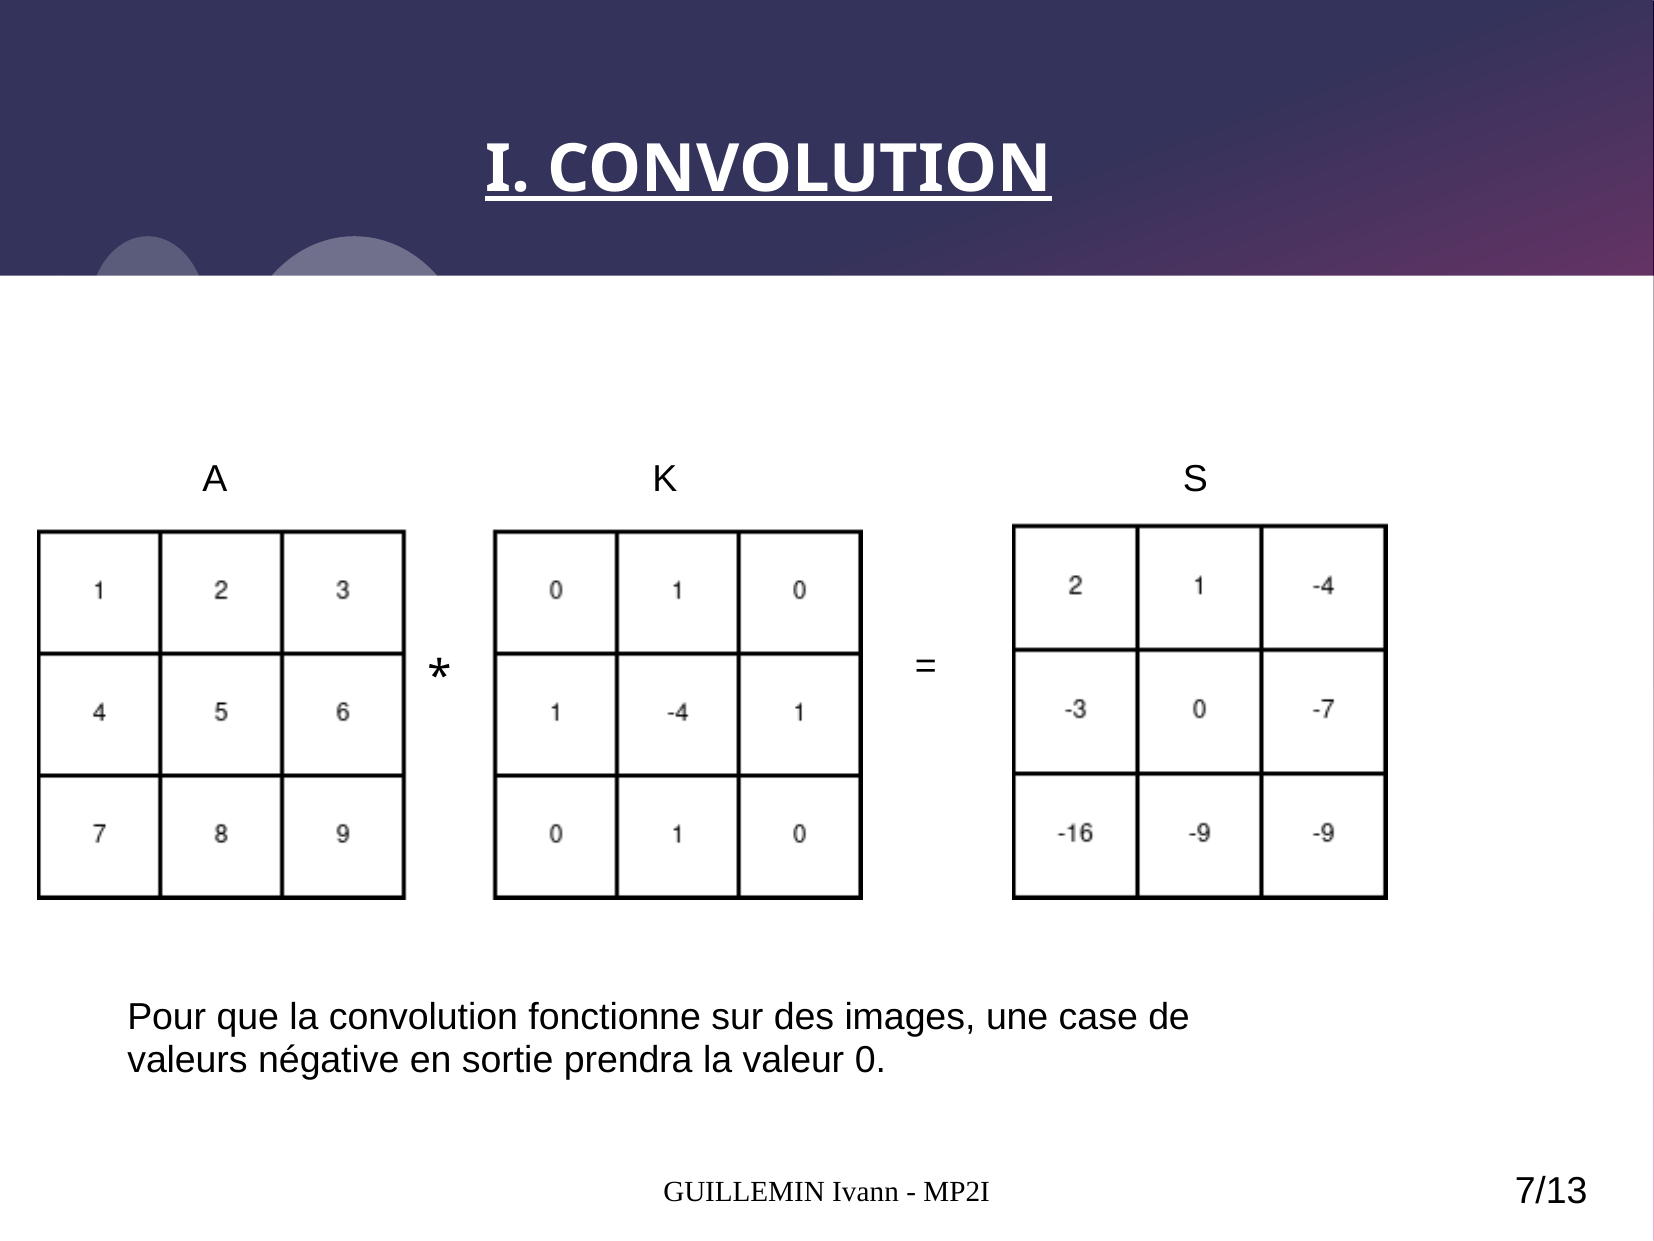

I. CONVOLUTION
A
K
S
*
=
Pour que la convolution fonctionne sur des images, une case de valeurs négative en sortie prendra la valeur 0.
GUILLEMIN Ivann - MP2I
7/13